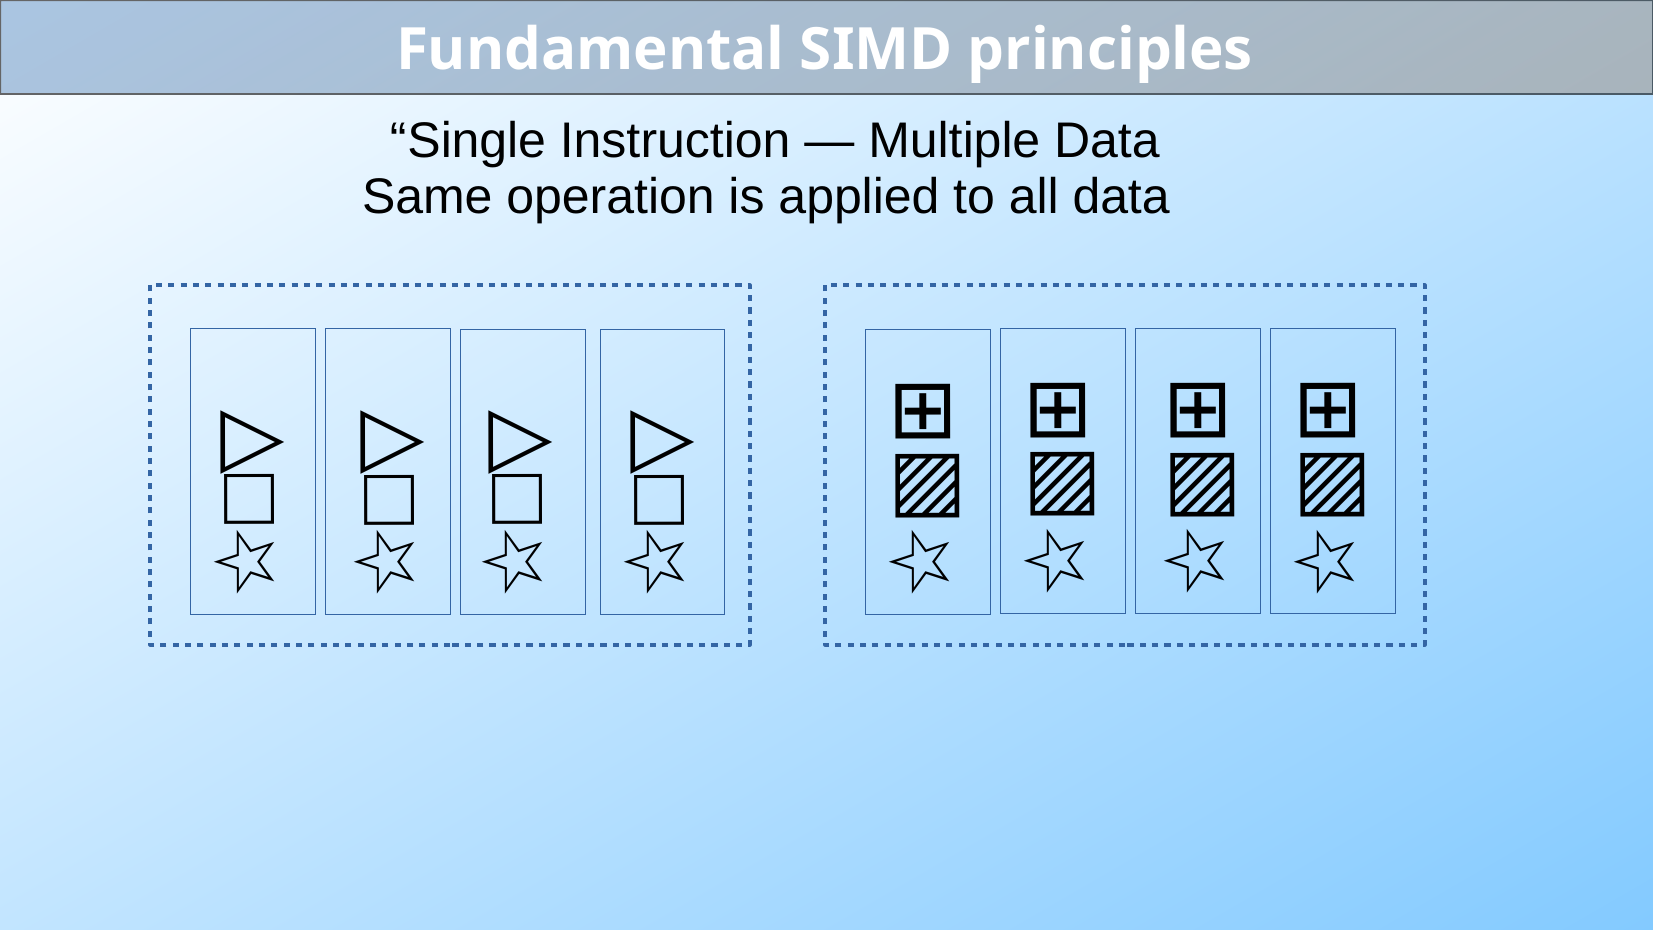

Fundamental SIMD principles
 “Single Instruction — Multiple Data
 Same operation is applied to all data
☆▧⊞
☆▧⊞
☆□▽
☆▧⊞
☆□▽
☆□▽
☆□▽
☆▧⊞